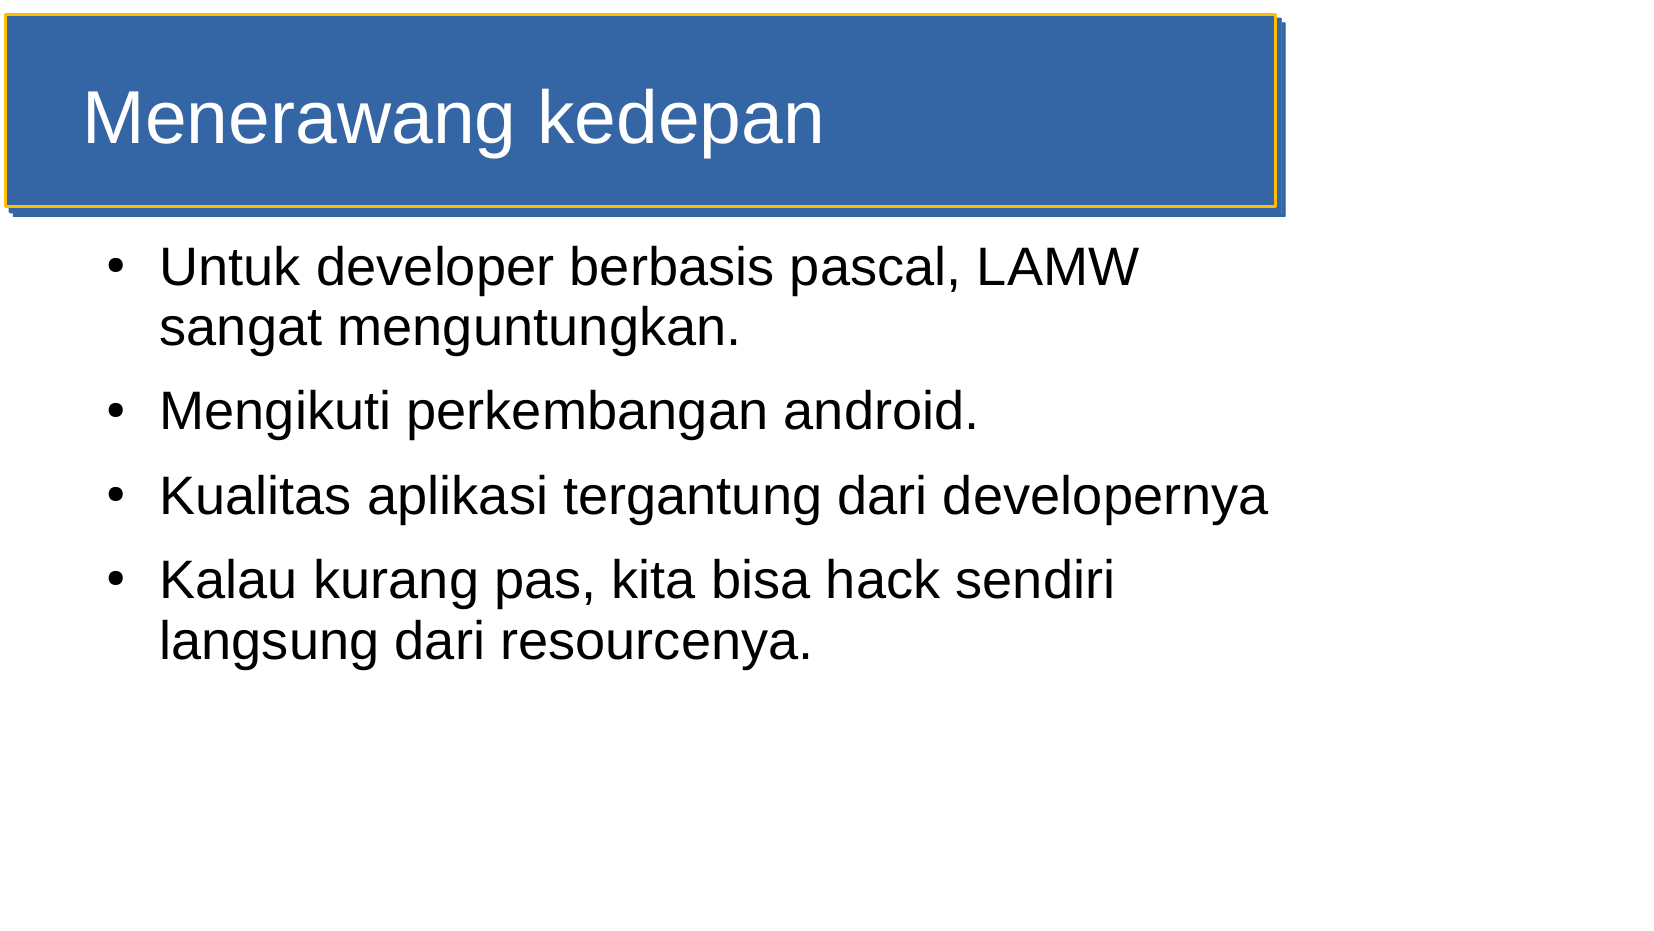

# Menerawang kedepan
Untuk developer berbasis pascal, LAMW sangat menguntungkan.
Mengikuti perkembangan android.
Kualitas aplikasi tergantung dari developernya
Kalau kurang pas, kita bisa hack sendiri langsung dari resourcenya.